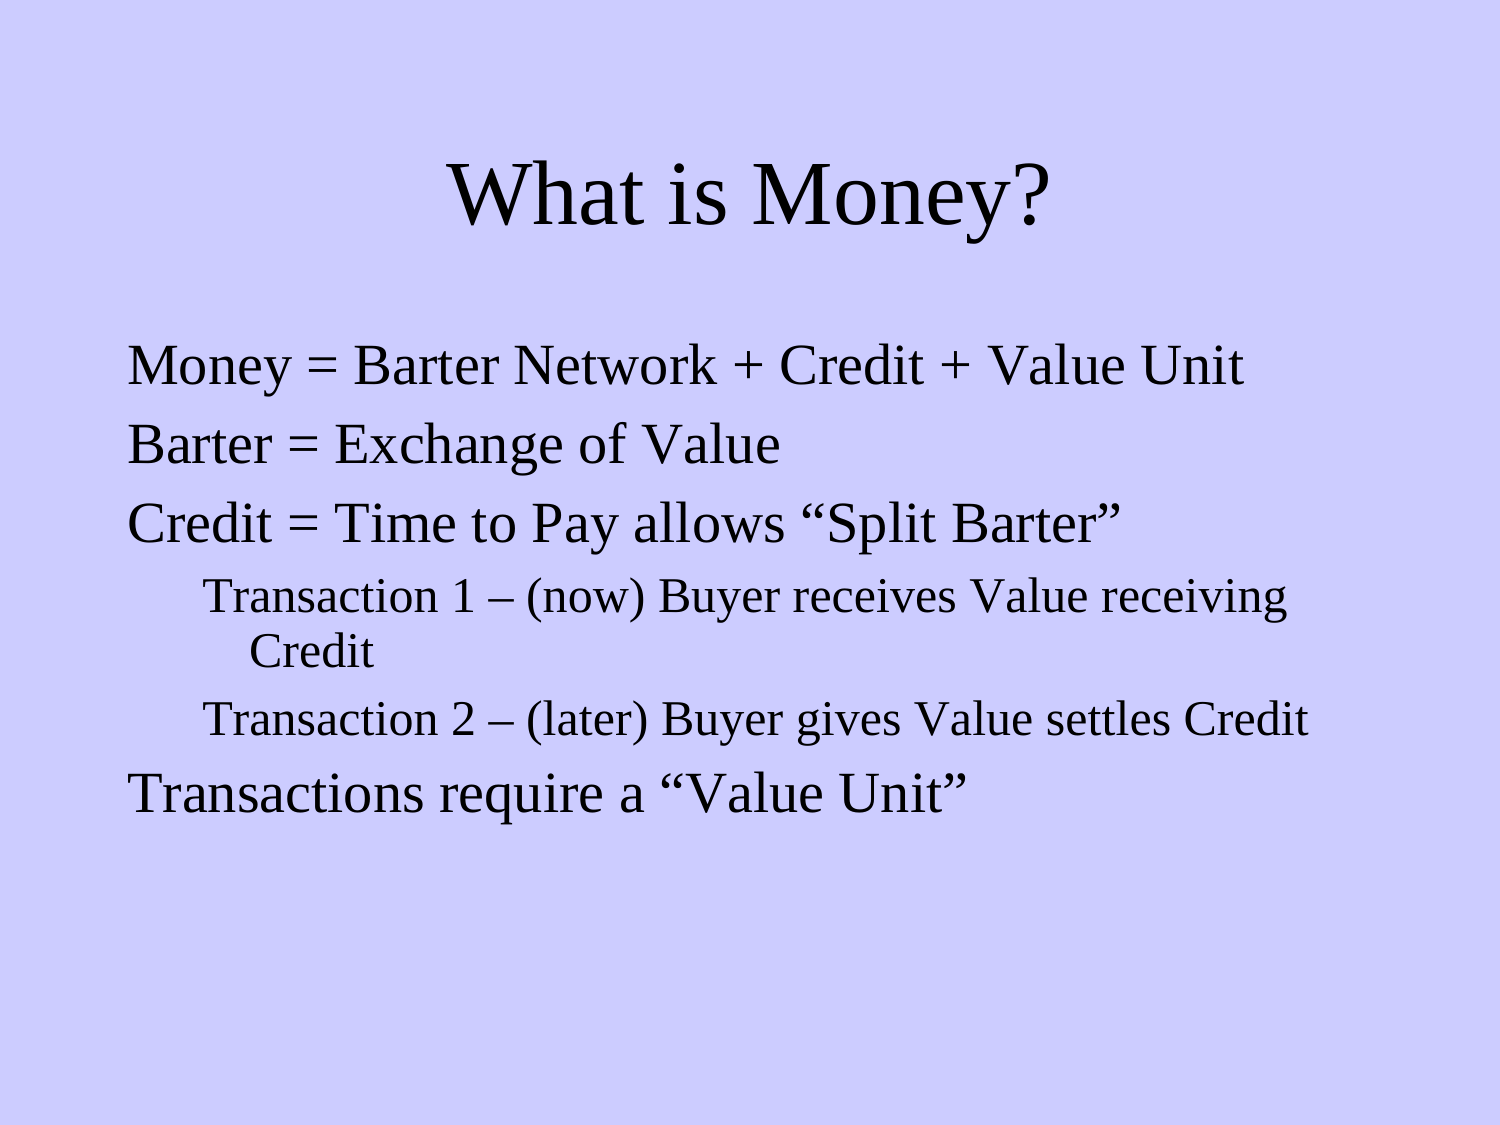

# What is Money?
Money = Barter Network + Credit + Value Unit
Barter = Exchange of Value
Credit = Time to Pay allows “Split Barter”
Transaction 1 – (now) Buyer receives Value receiving Credit
Transaction 2 – (later) Buyer gives Value settles Credit
Transactions require a “Value Unit”